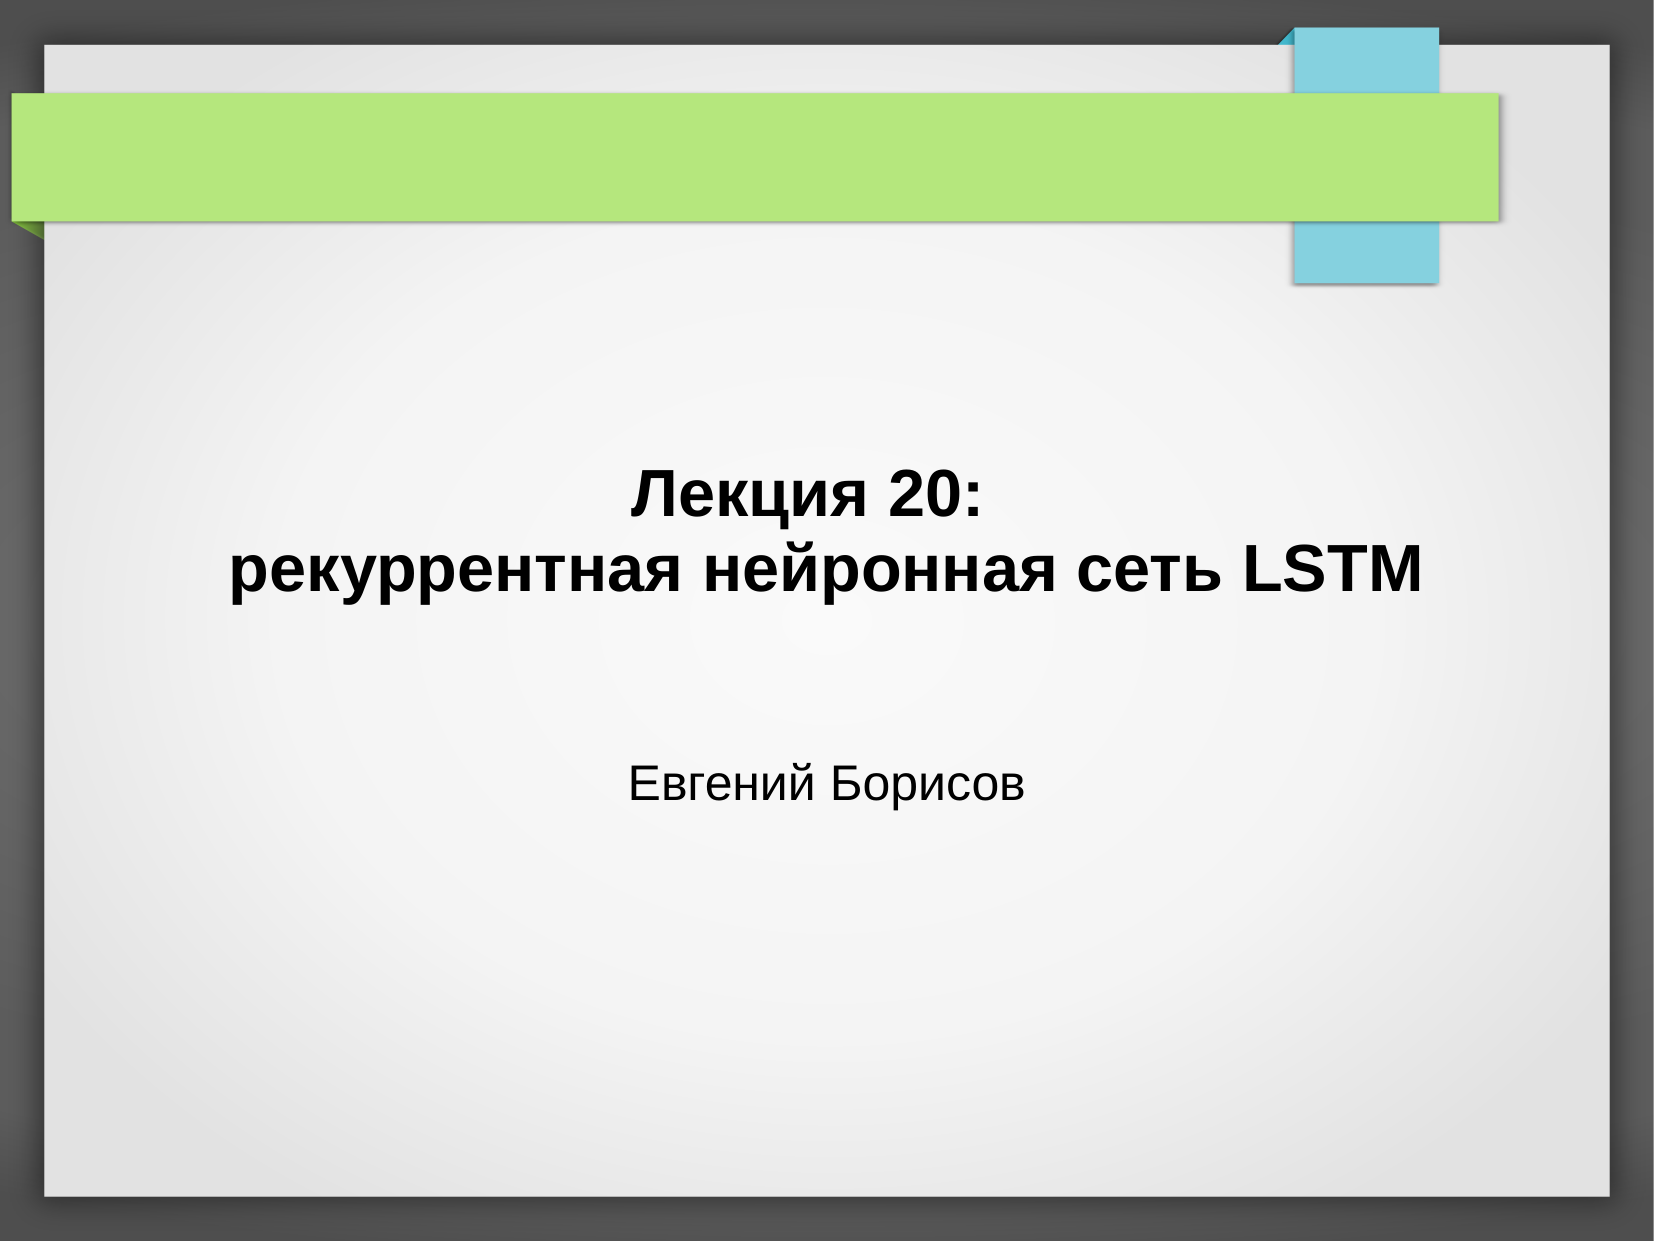

# Лекция 20:
рекуррентная нейронная сеть LSTM
Евгений Борисов